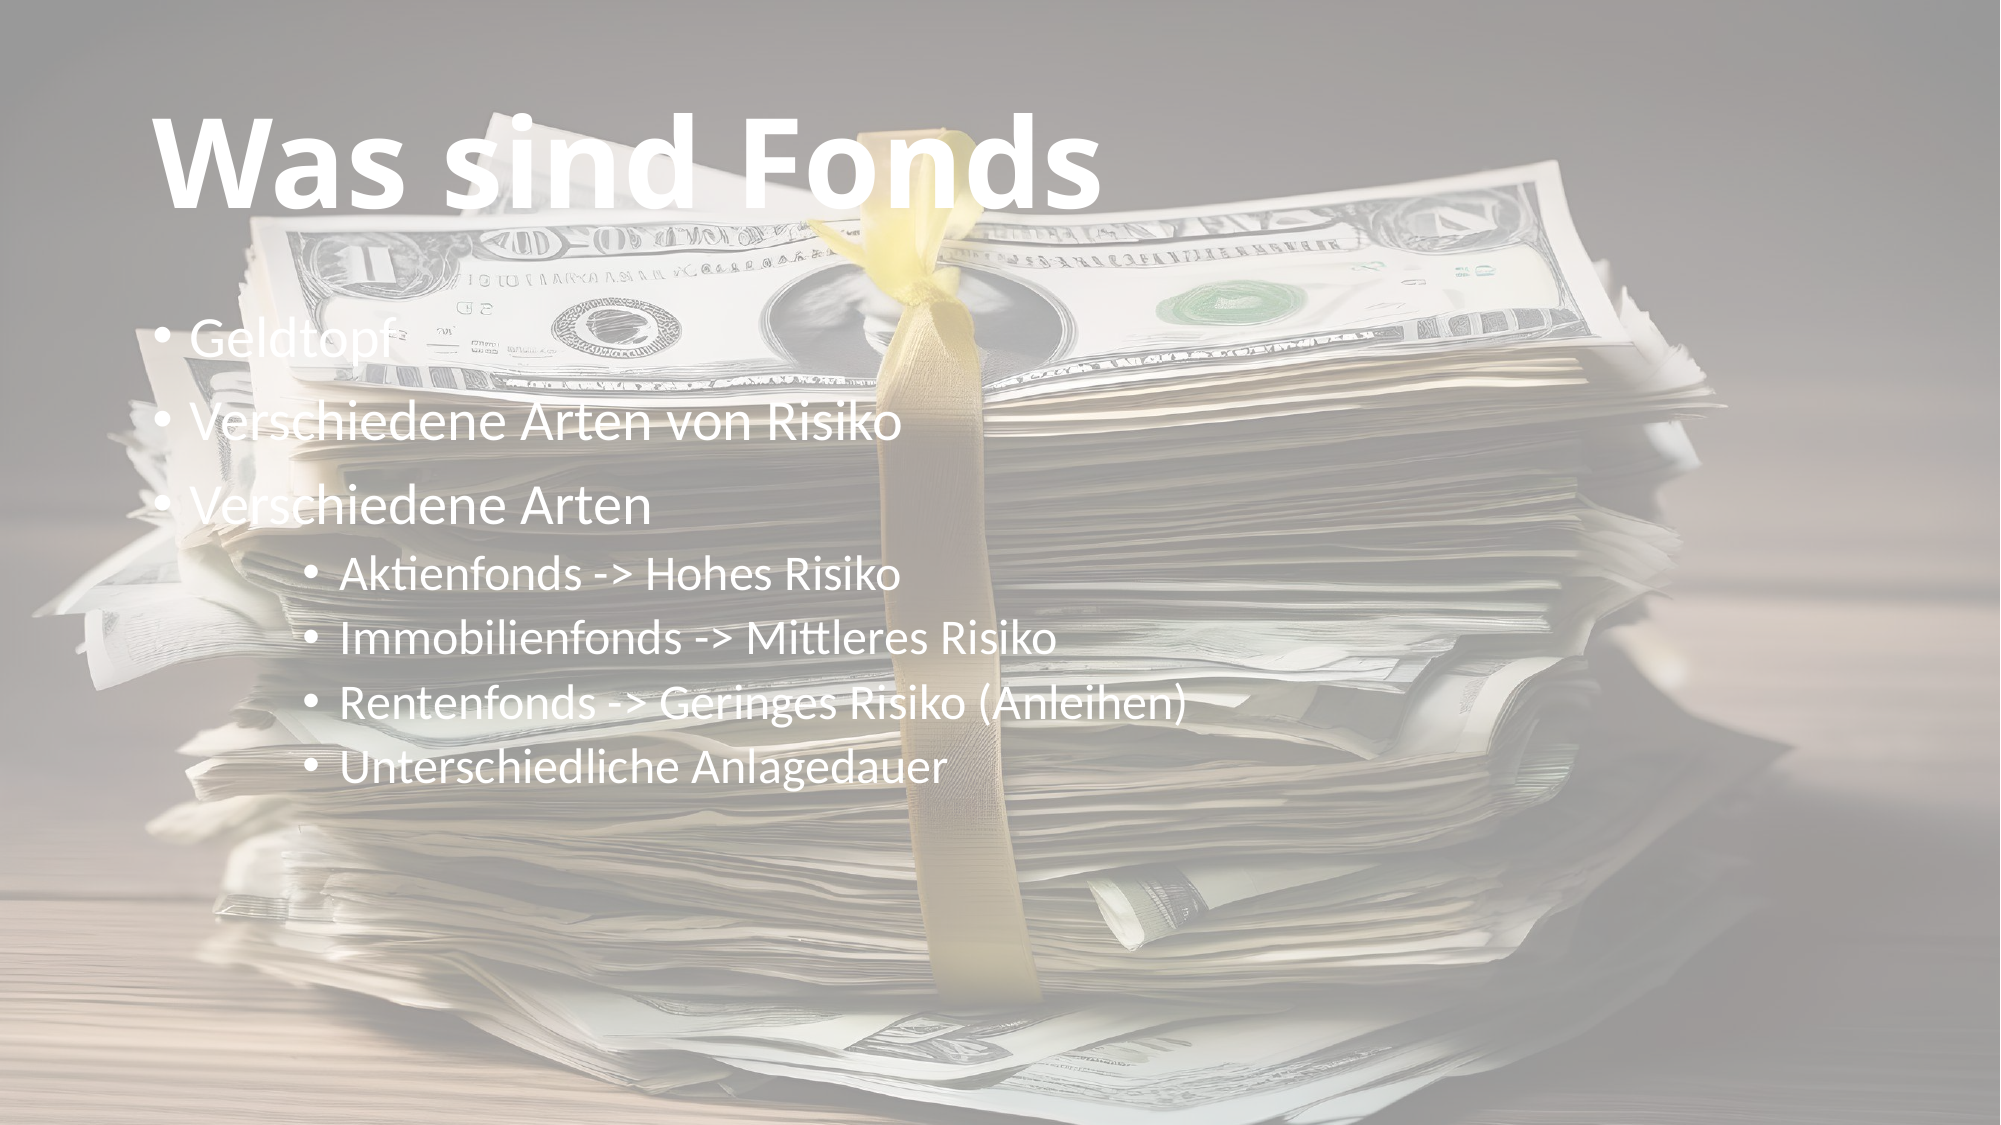

# Was sind Fonds
Geldtopf
Verschiedene Arten von Risiko
Verschiedene Arten
Aktienfonds -> Hohes Risiko
Immobilienfonds -> Mittleres Risiko
Rentenfonds -> Geringes Risiko (Anleihen)
Unterschiedliche Anlagedauer